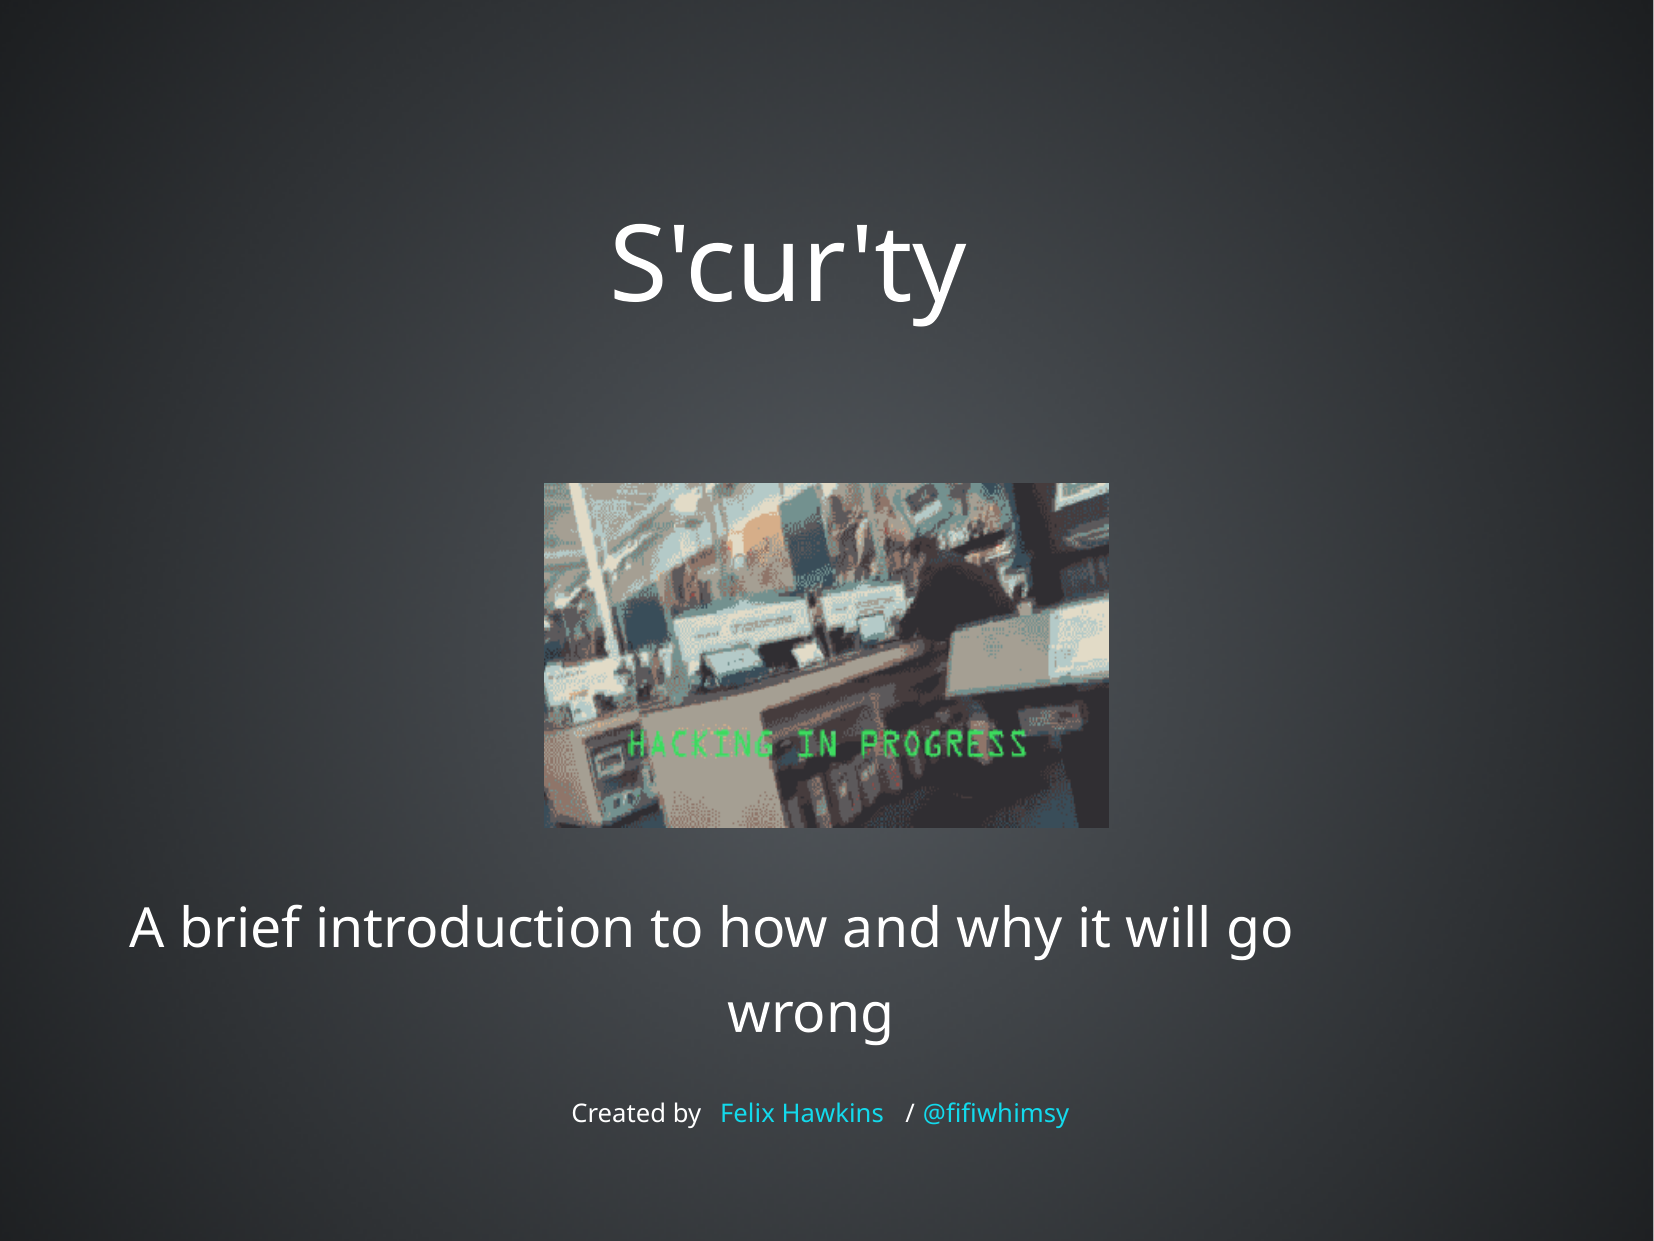

S'cur'ty
S'cur'ty
A brief introduction to how and why it will go
A brief introduction to how and why it will go
wrong
wrong
Created by
Felix Hawkins
/
@ﬁﬁwhimsy